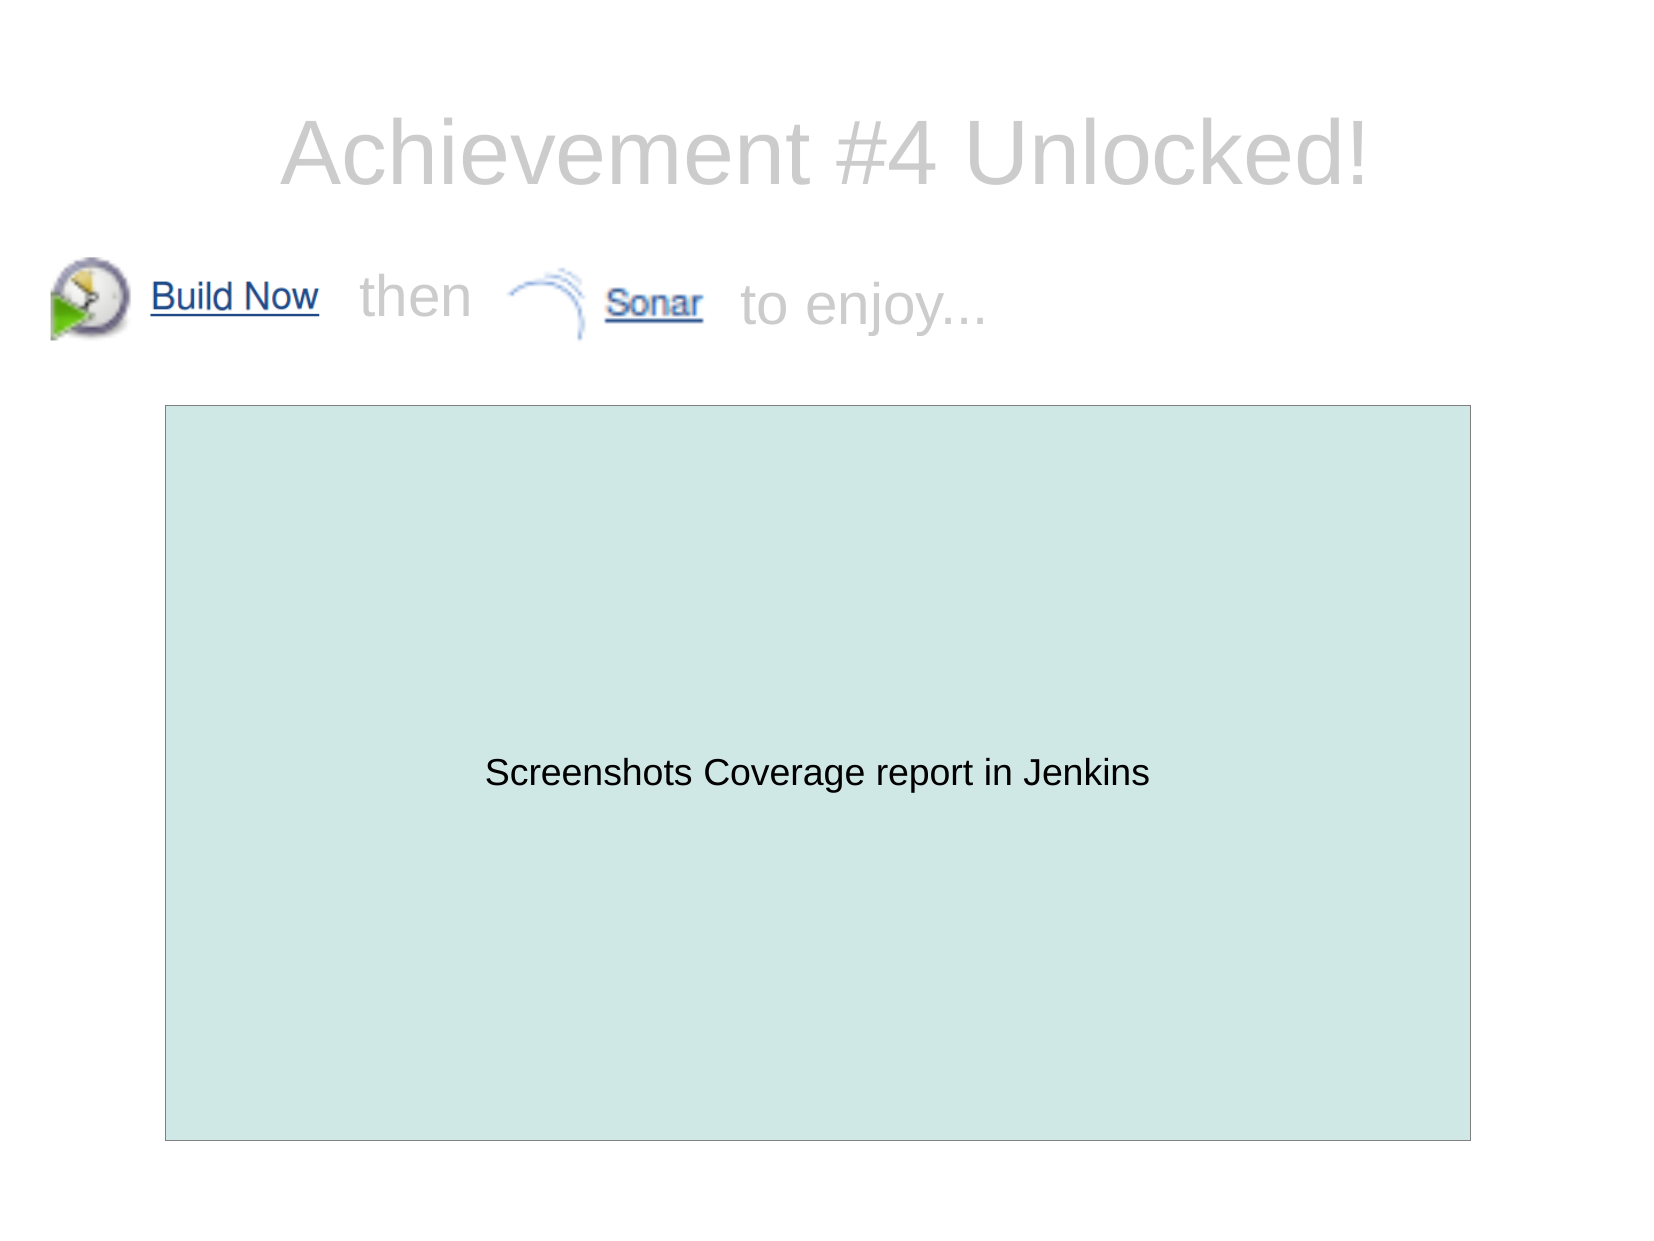

# Achievement #4 Unlocked!
then
to enjoy...
Screenshots Coverage report in Jenkins